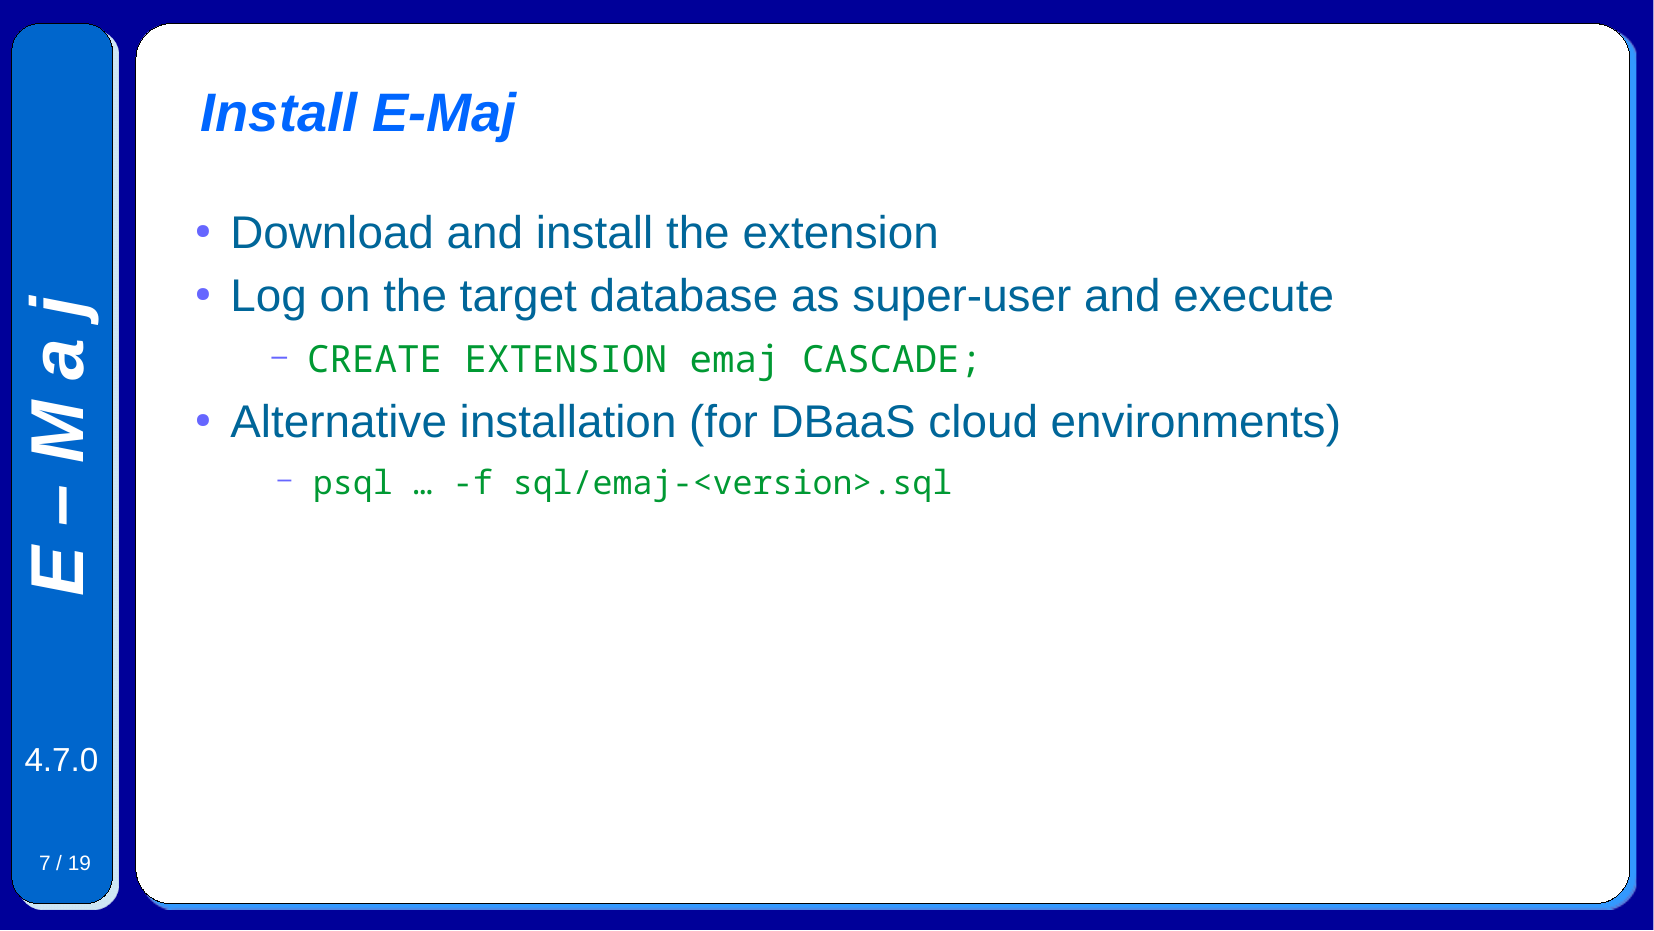

# Install E-Maj
Download and install the extension
Log on the target database as super-user and execute
CREATE EXTENSION emaj CASCADE;
Alternative installation (for DBaaS cloud environments)
psql … -f sql/emaj-<version>.sql